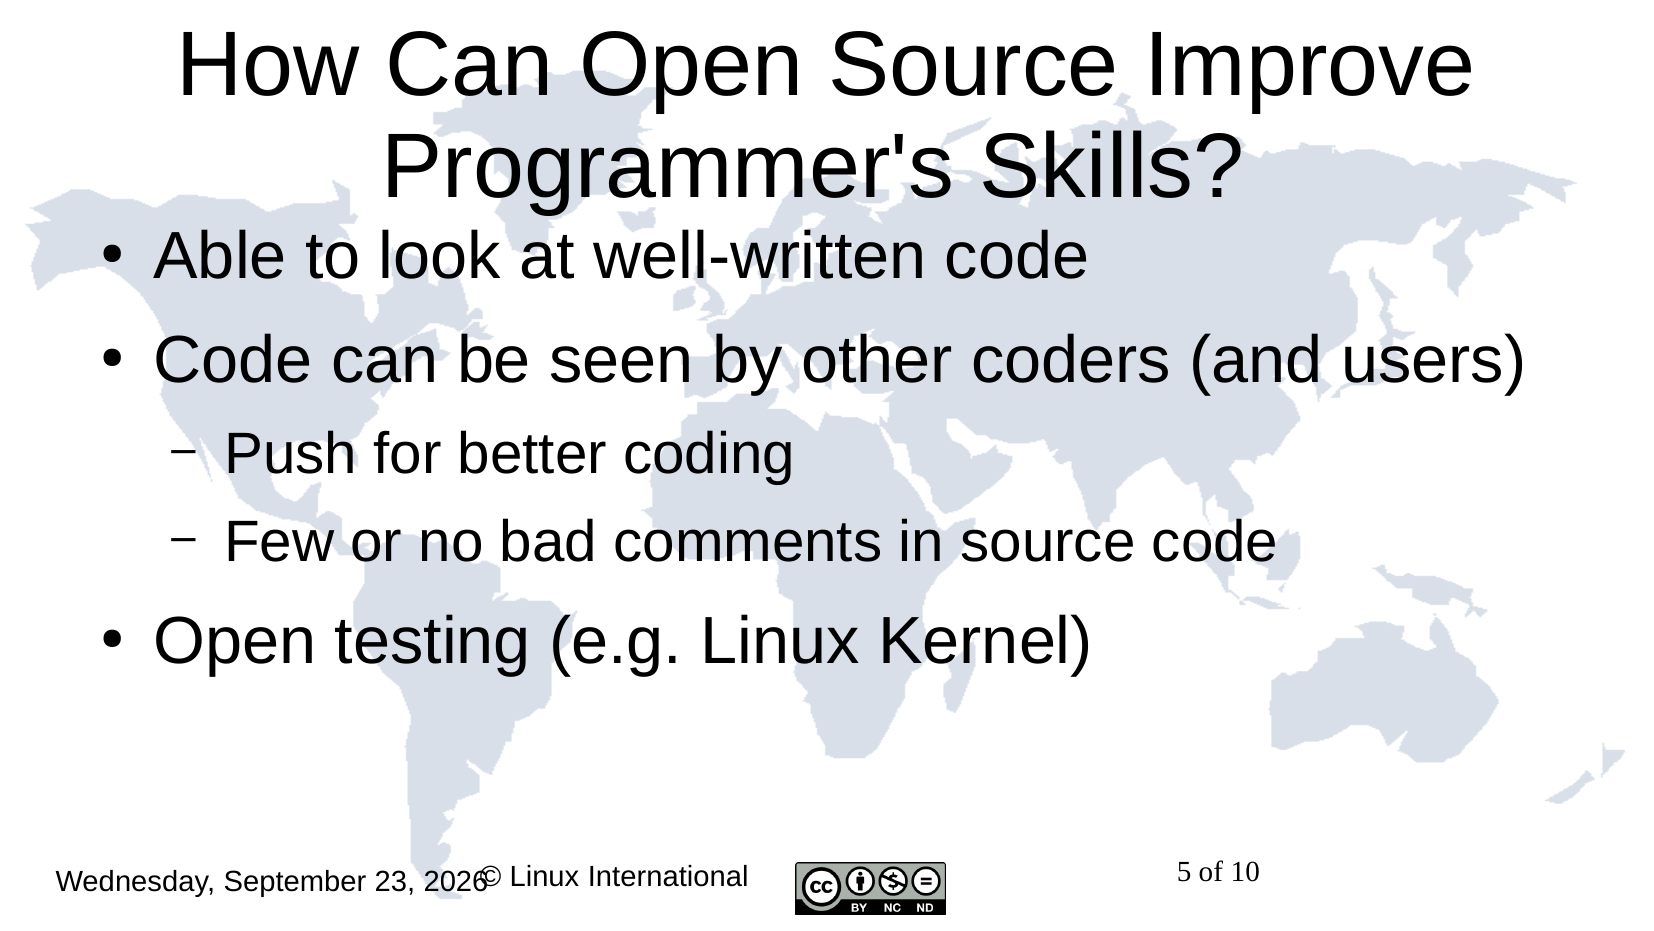

# How Can Open Source Improve Programmer's Skills?
Able to look at well-written code
Code can be seen by other coders (and users)
Push for better coding
Few or no bad comments in source code
Open testing (e.g. Linux Kernel)
5